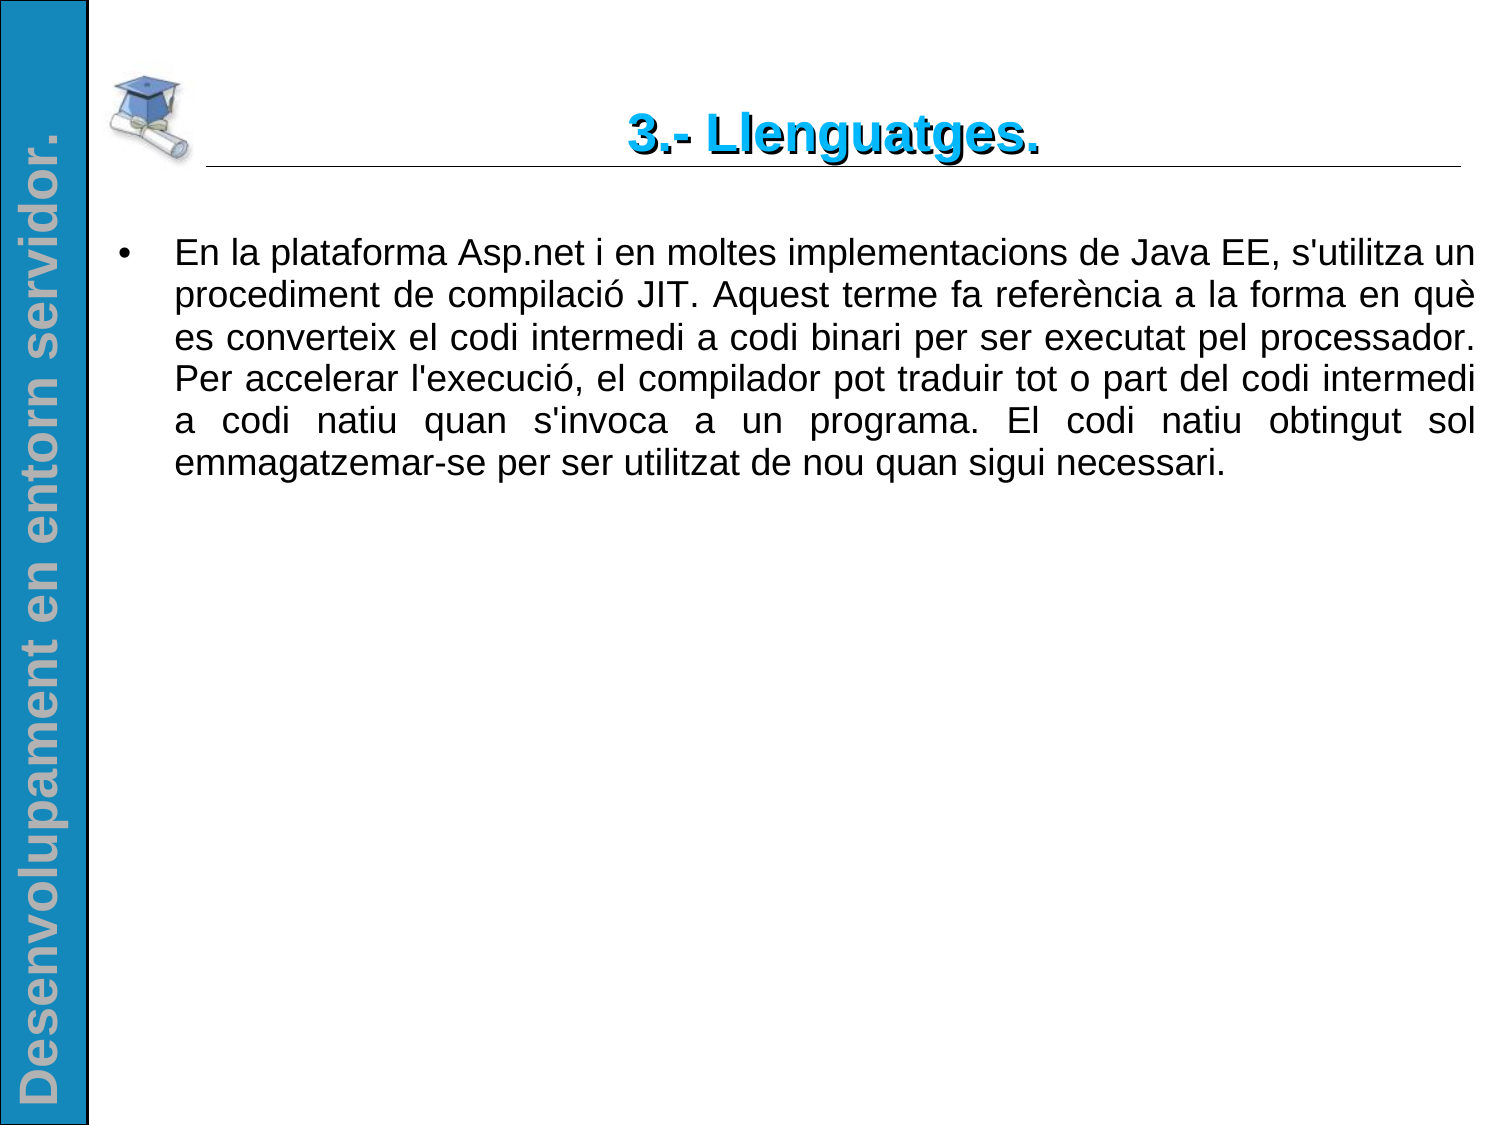

# 3.- Llenguatges.
En la plataforma Asp.net i en moltes implementacions de Java EE, s'utilitza un procediment de compilació JIT. Aquest terme fa referència a la forma en què es converteix el codi intermedi a codi binari per ser executat pel processador. Per accelerar l'execució, el compilador pot traduir tot o part del codi intermedi a codi natiu quan s'invoca a un programa. El codi natiu obtingut sol emmagatzemar-se per ser utilitzat de nou quan sigui necessari.